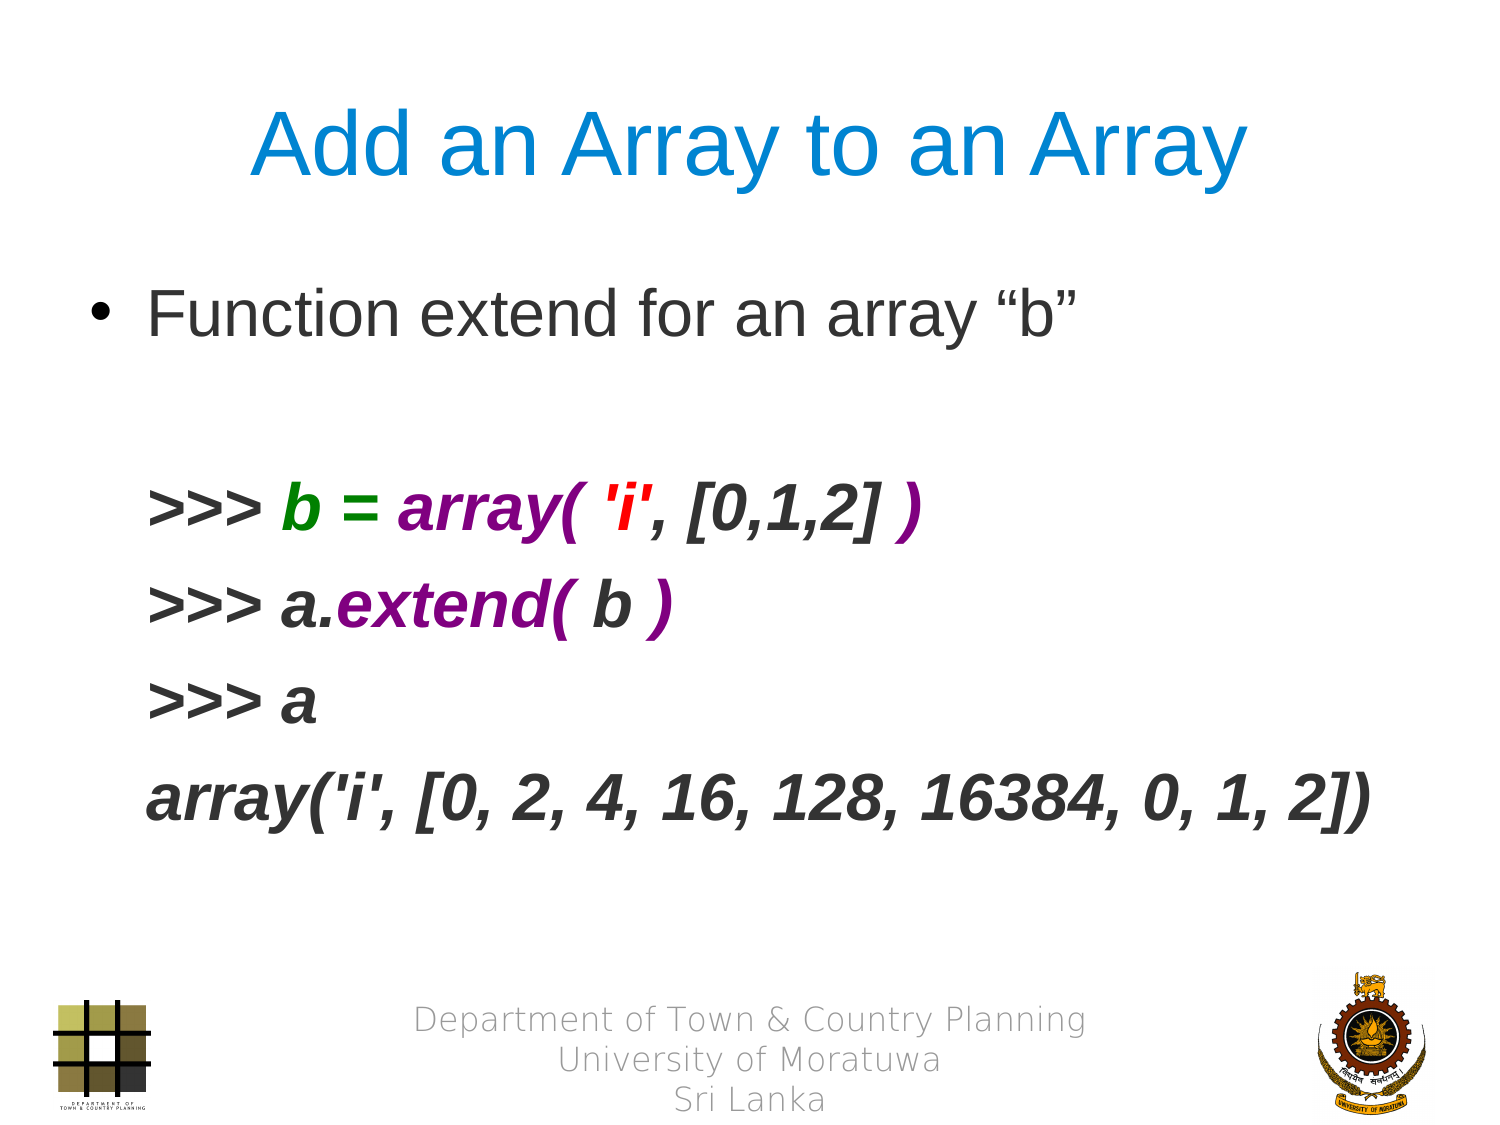

# Add an Array to an Array
Function extend for an array “b”
>>> b = array( 'i', [0,1,2] )
>>> a.extend( b )
>>> a
array('i', [0, 2, 4, 16, 128, 16384, 0, 1, 2])